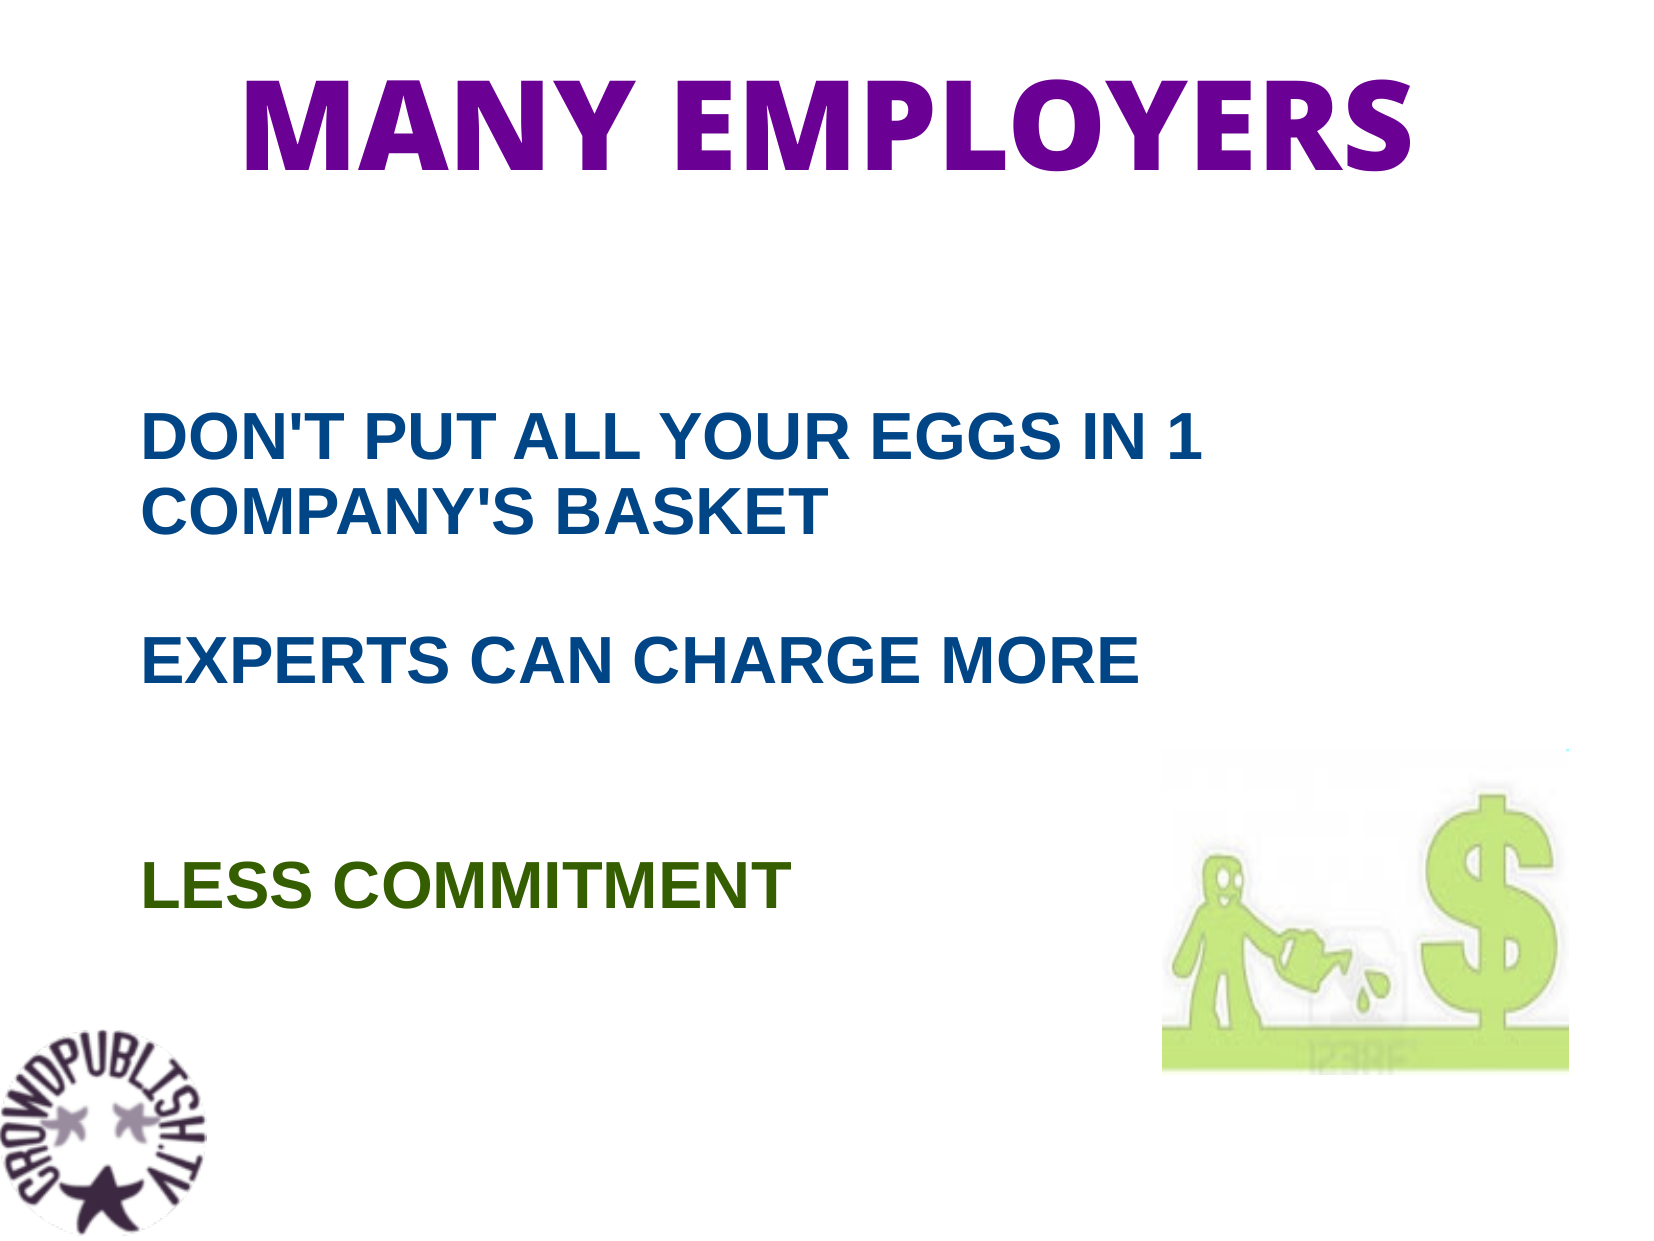

MANY EMPLOYERS
# DON'T PUT ALL YOUR EGGS IN 1 COMPANY'S BASKET
EXPERTS CAN CHARGE MORE
LESS COMMITMENT